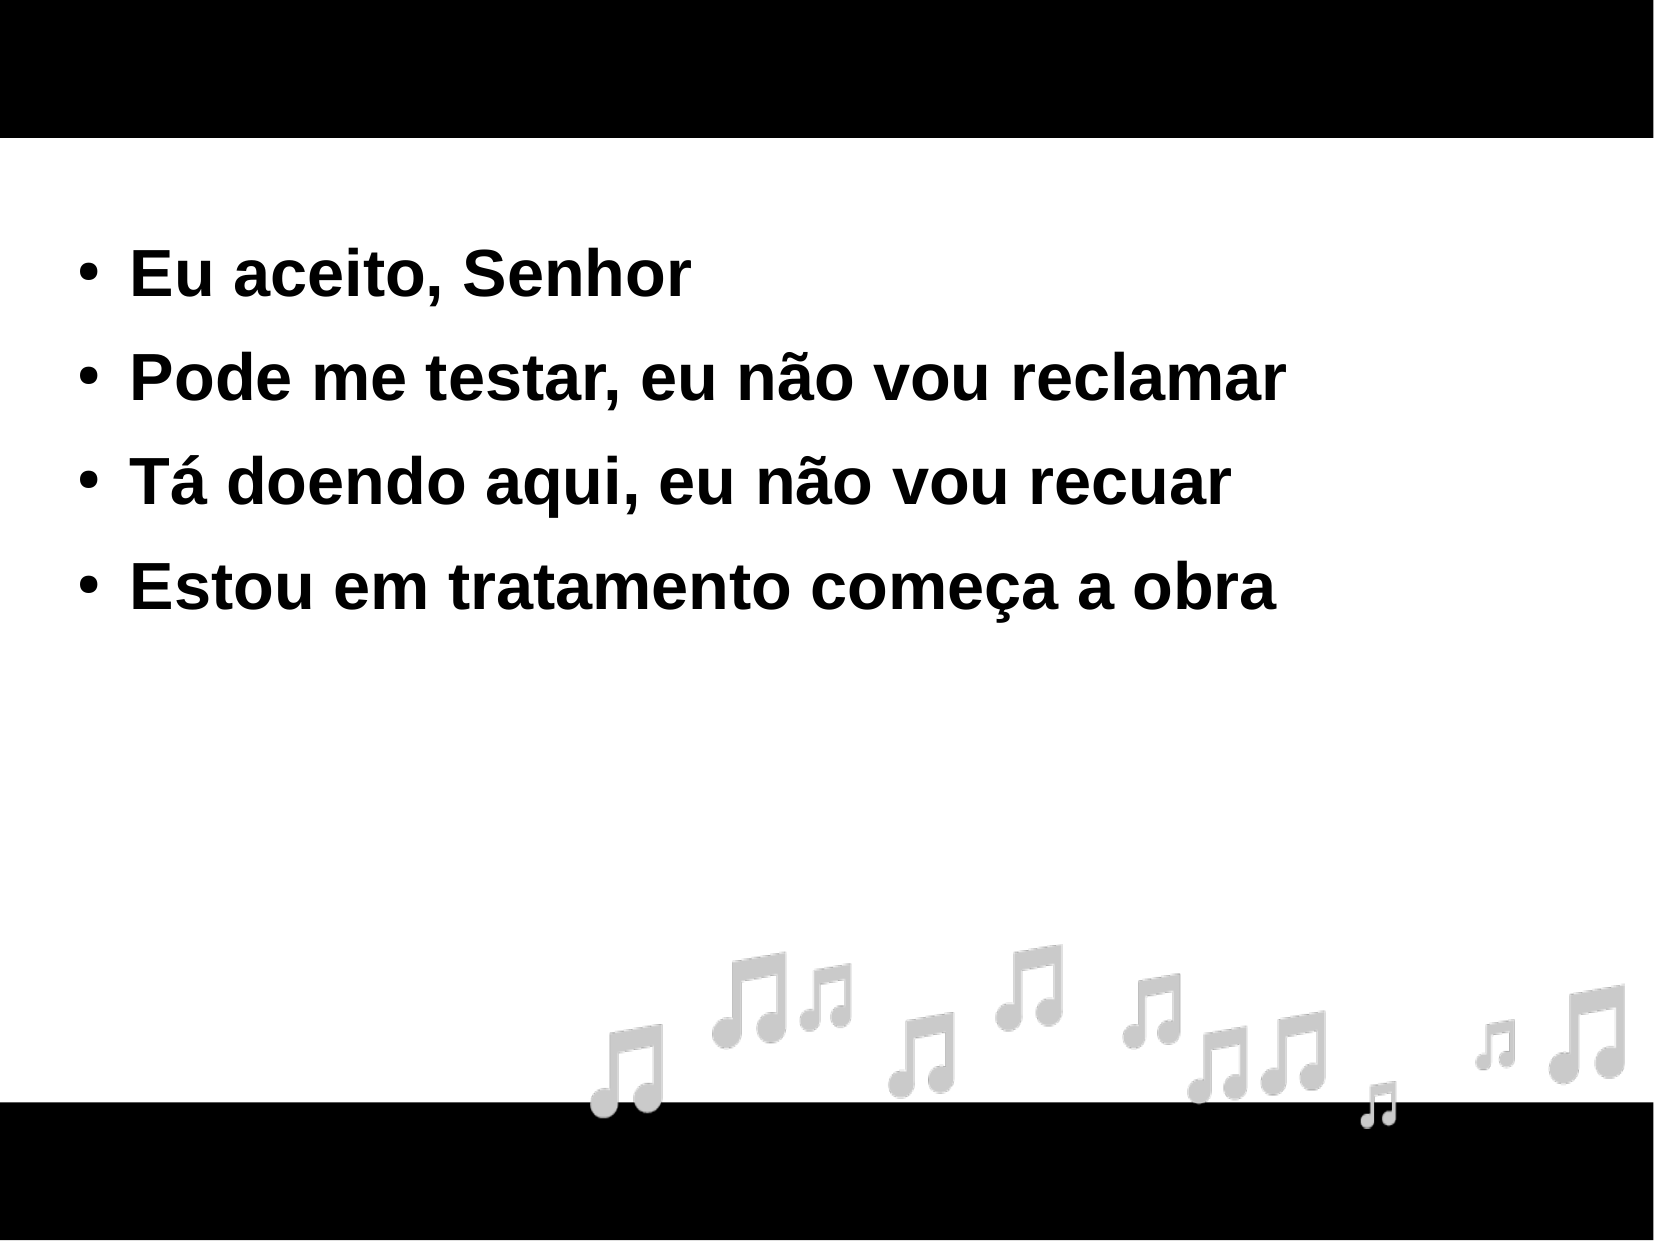

# Eu aceito, Senhor
Pode me testar, eu não vou reclamar
Tá doendo aqui, eu não vou recuar
Estou em tratamento começa a obra